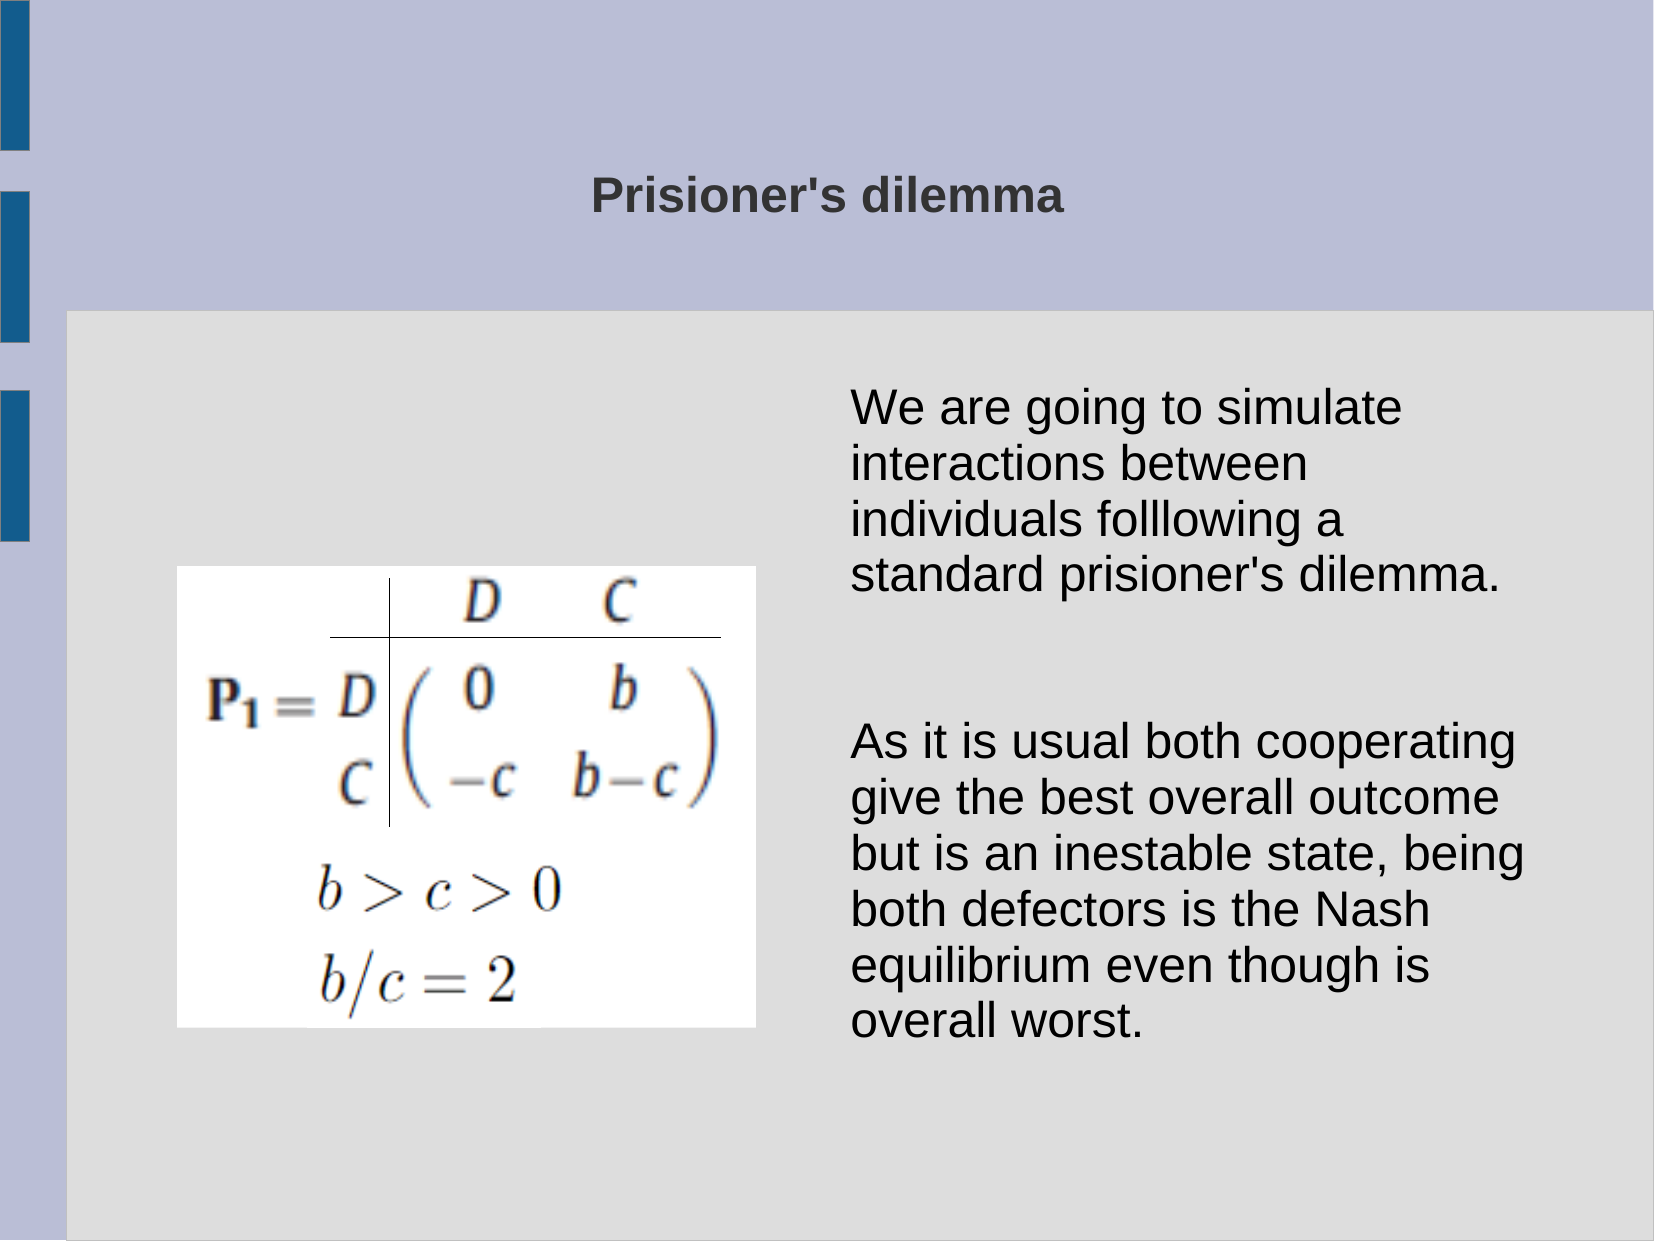

# Prisioner's dilemma
We are going to simulate interactions between individuals folllowing a standard prisioner's dilemma.
As it is usual both cooperating give the best overall outcome but is an inestable state, being both defectors is the Nash equilibrium even though is overall worst.